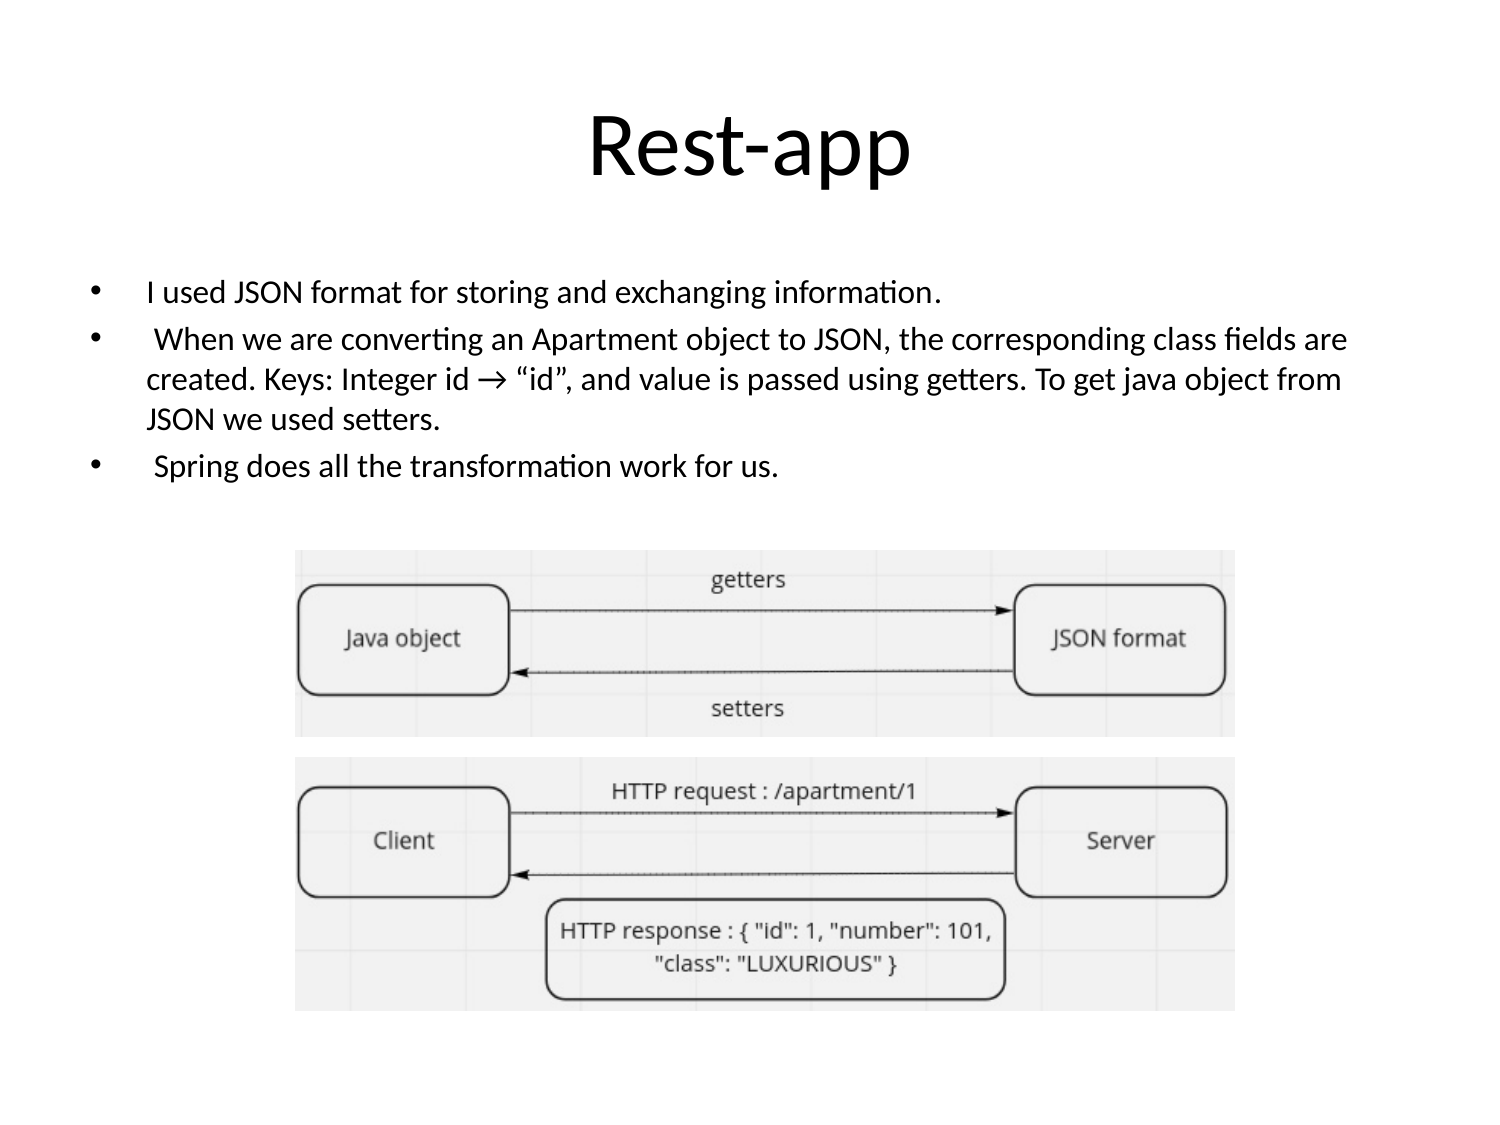

# Rest-app
I used JSON format for storing and exchanging information.
 When we are converting an Apartment object to JSON, the corresponding class fields are created. Keys: Integer id → “id”, and value is passed using getters. To get java object from JSON we used setters.
 Spring does all the transformation work for us.